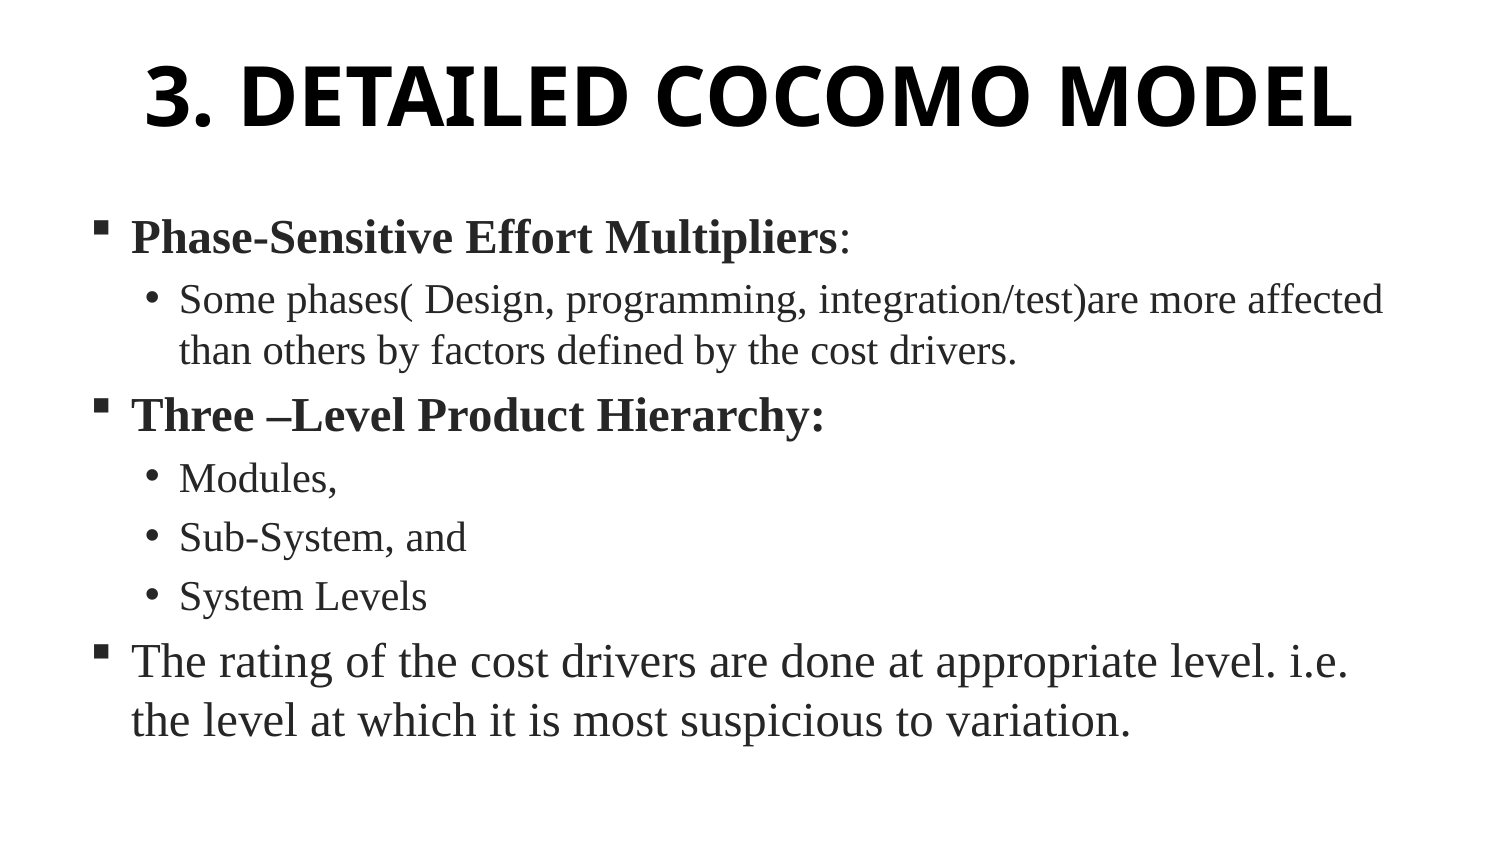

# 3. Detailed COCOMO Model
Phase-Sensitive Effort Multipliers:
Some phases( Design, programming, integration/test)are more affected than others by factors defined by the cost drivers.
Three –Level Product Hierarchy:
Modules,
Sub-System, and
System Levels
The rating of the cost drivers are done at appropriate level. i.e. the level at which it is most suspicious to variation.